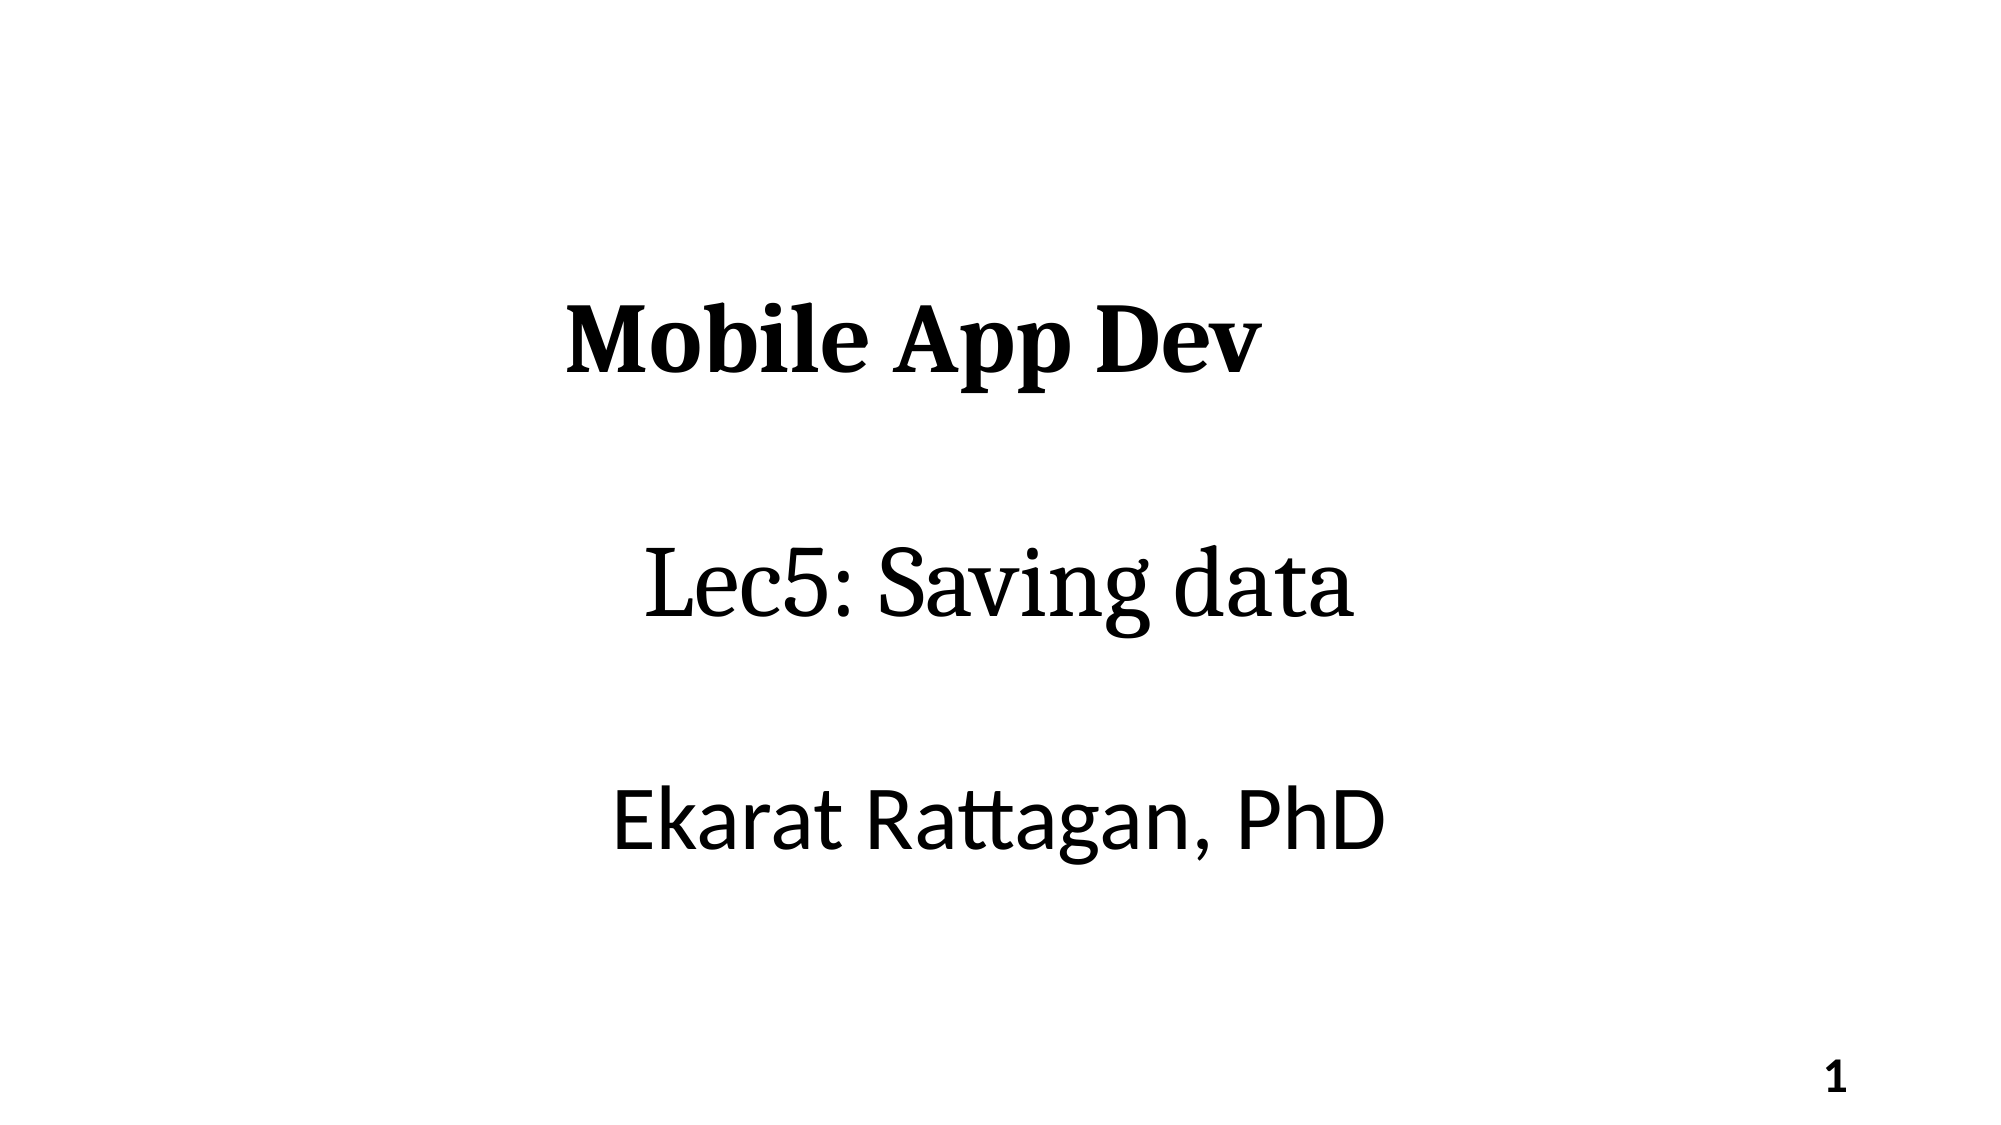

Mobile App Dev
Lec5: Saving data
Ekarat Rattagan, PhD